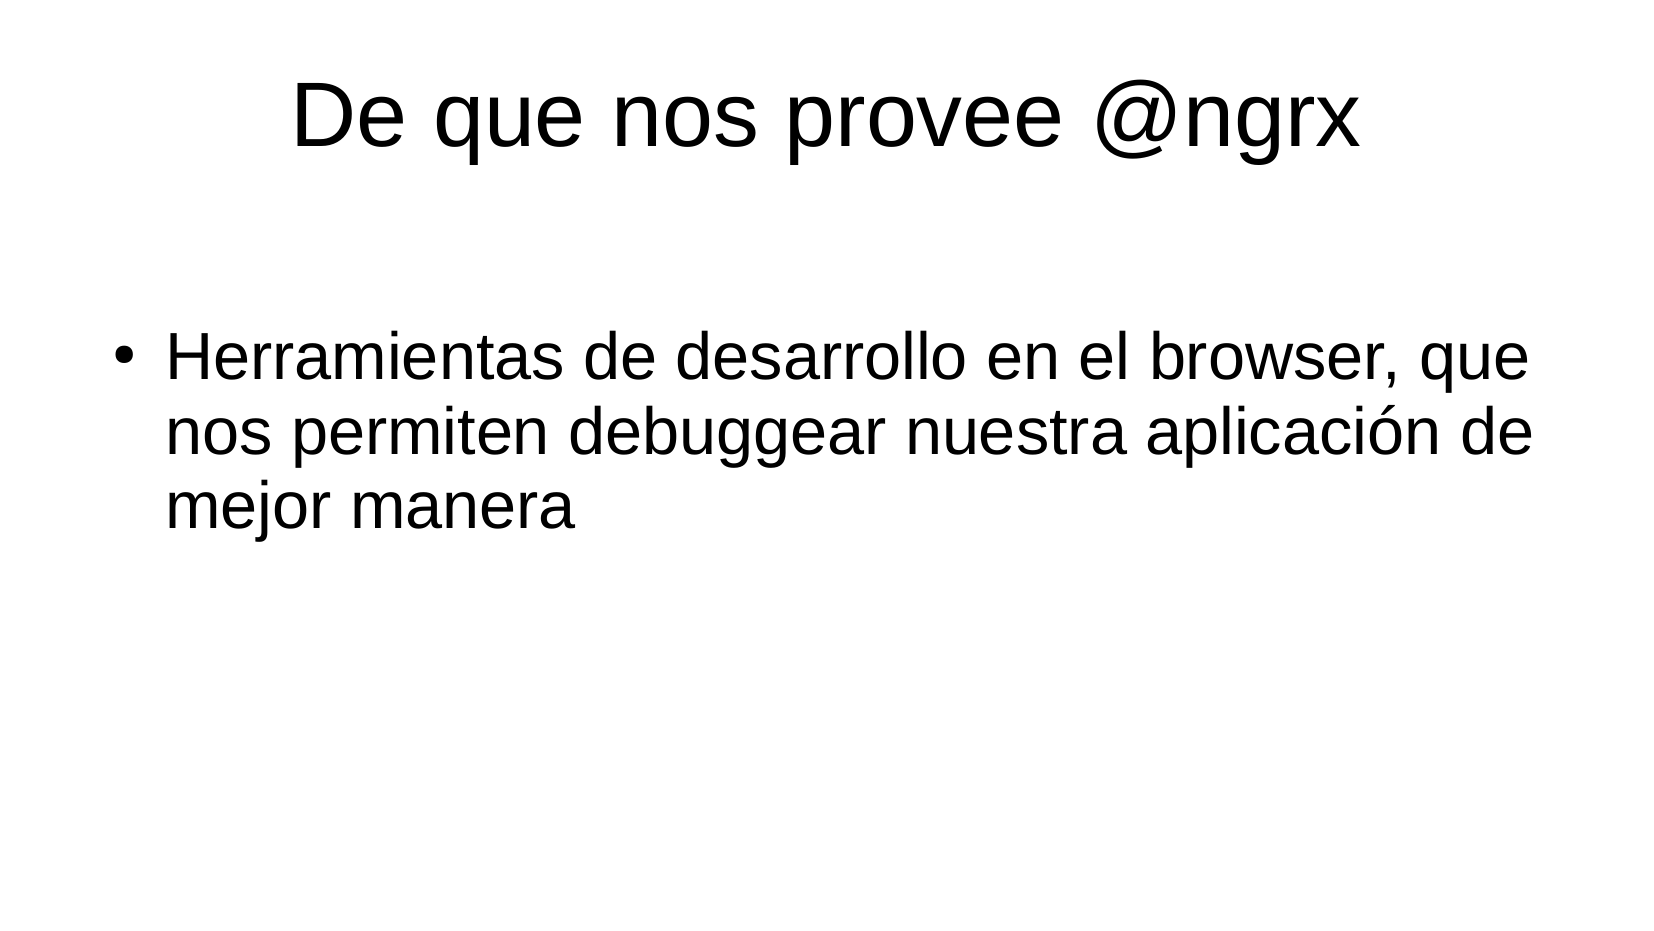

# De que nos provee @ngrx
Herramientas de desarrollo en el browser, que nos permiten debuggear nuestra aplicación de mejor manera